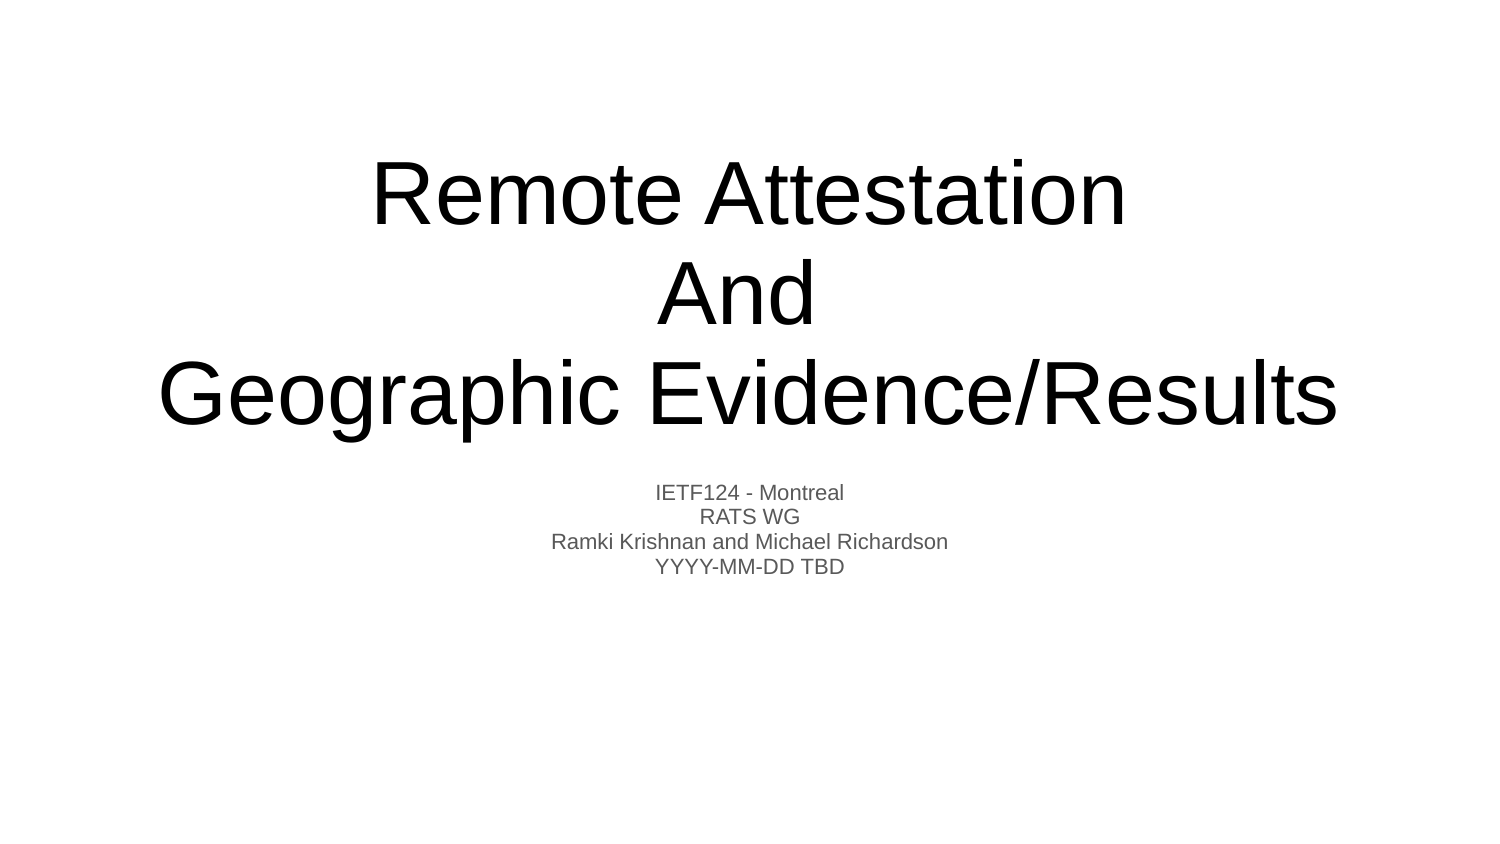

# Remote Attestation And Geographic Evidence/Results
IETF124 - Montreal
RATS WG
Ramki Krishnan and Michael Richardson
YYYY-MM-DD TBD